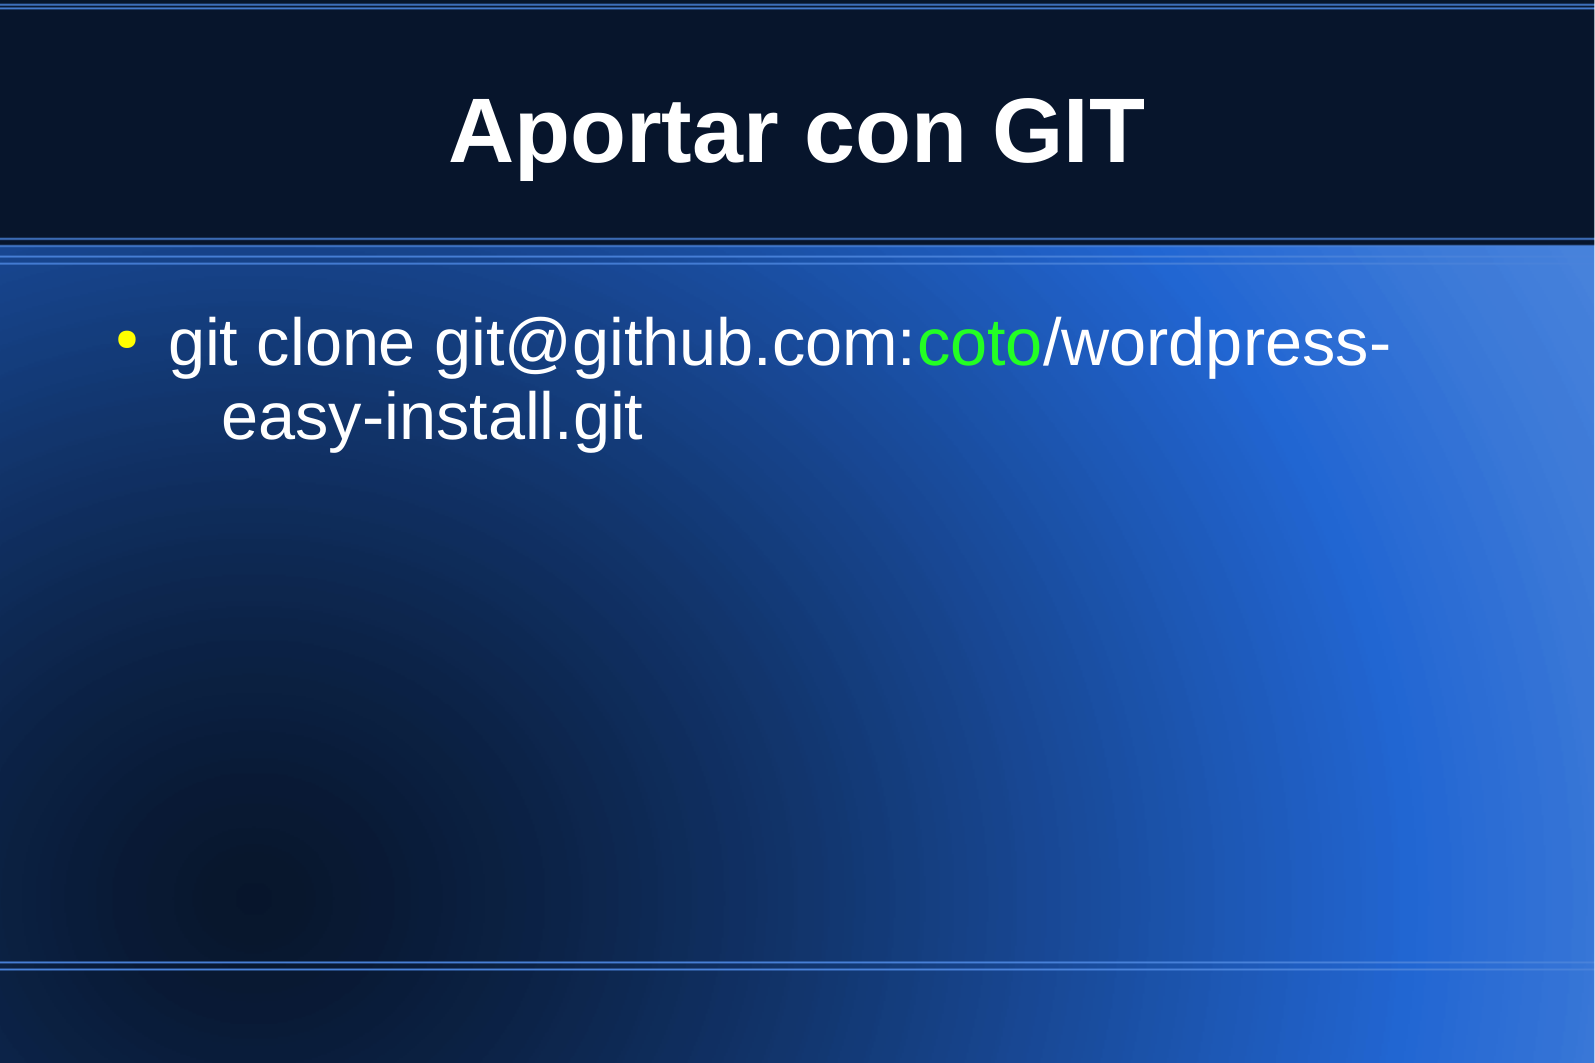

# Aportar con GIT
git clone git@github.com:coto/wordpress-easy-install.git